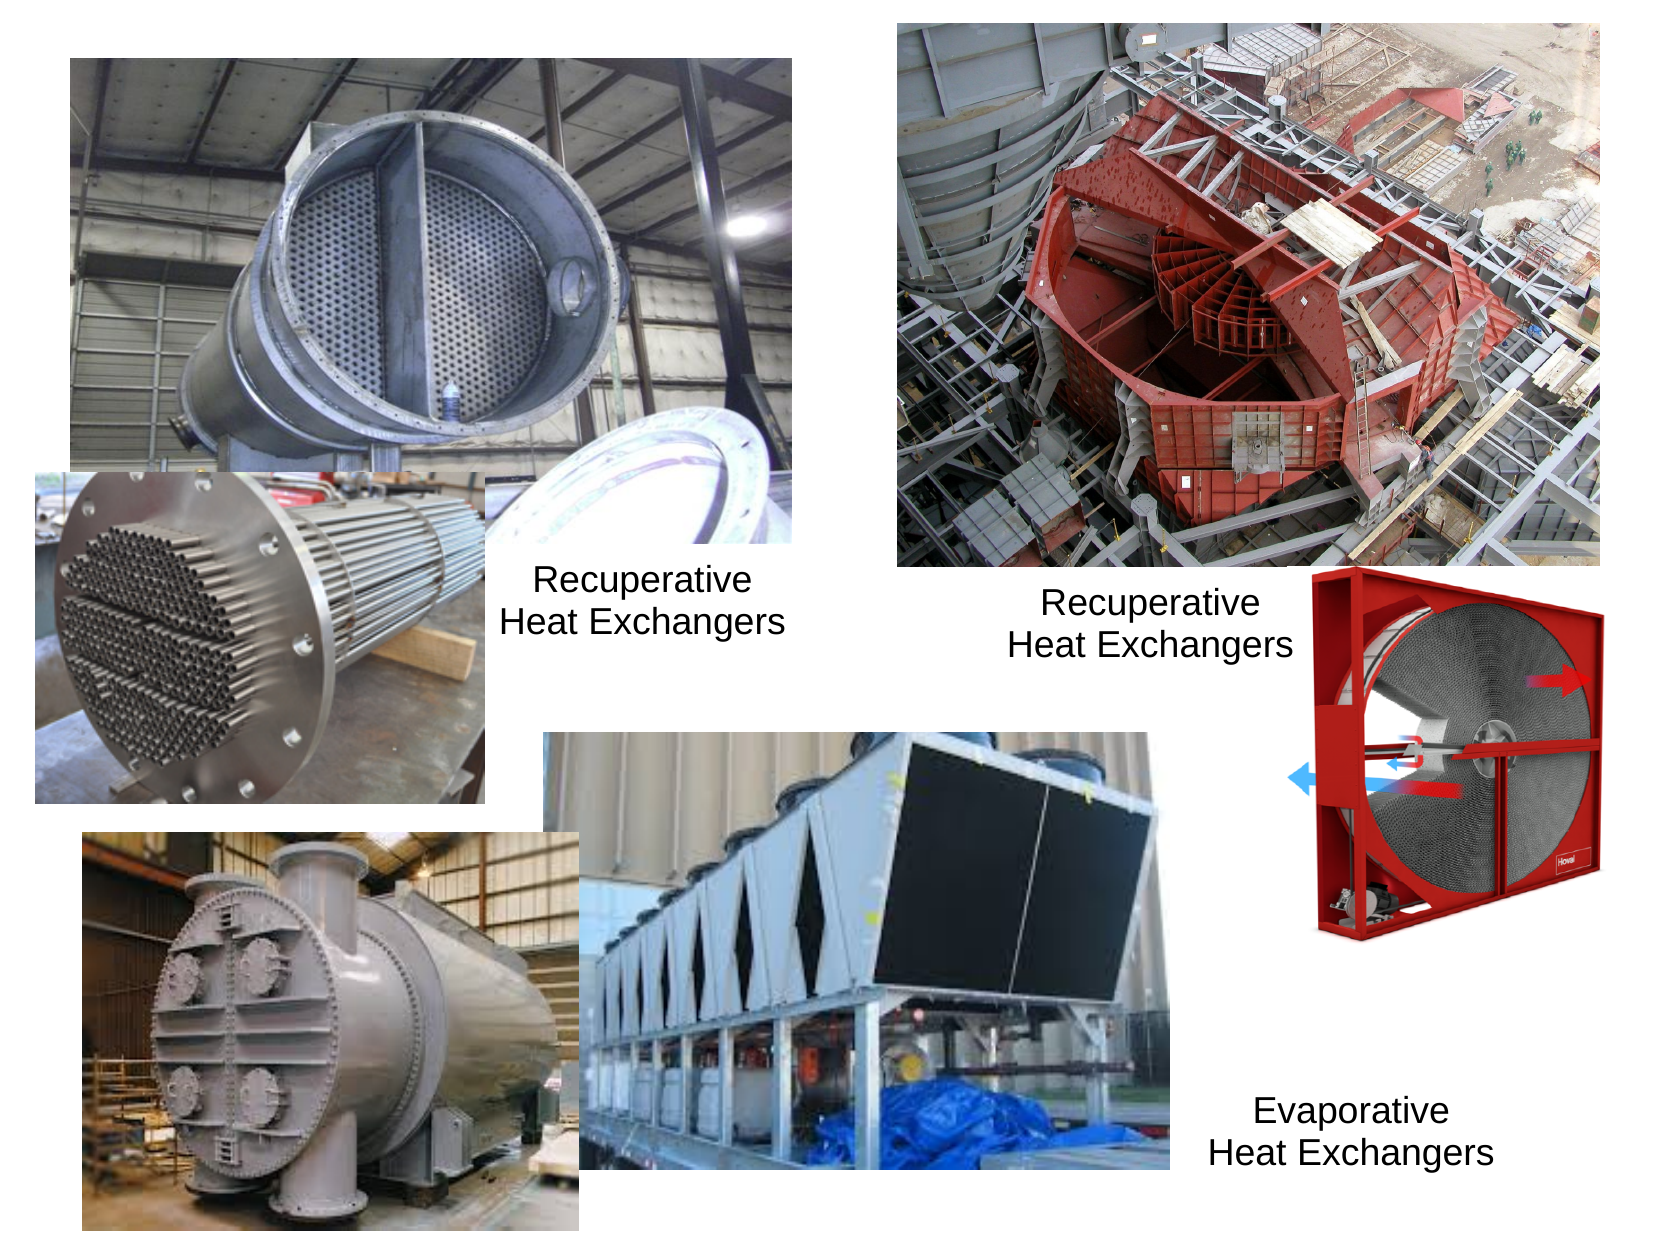

Recuperative
Heat Exchangers
Recuperative
Heat Exchangers
Evaporative
Heat Exchangers